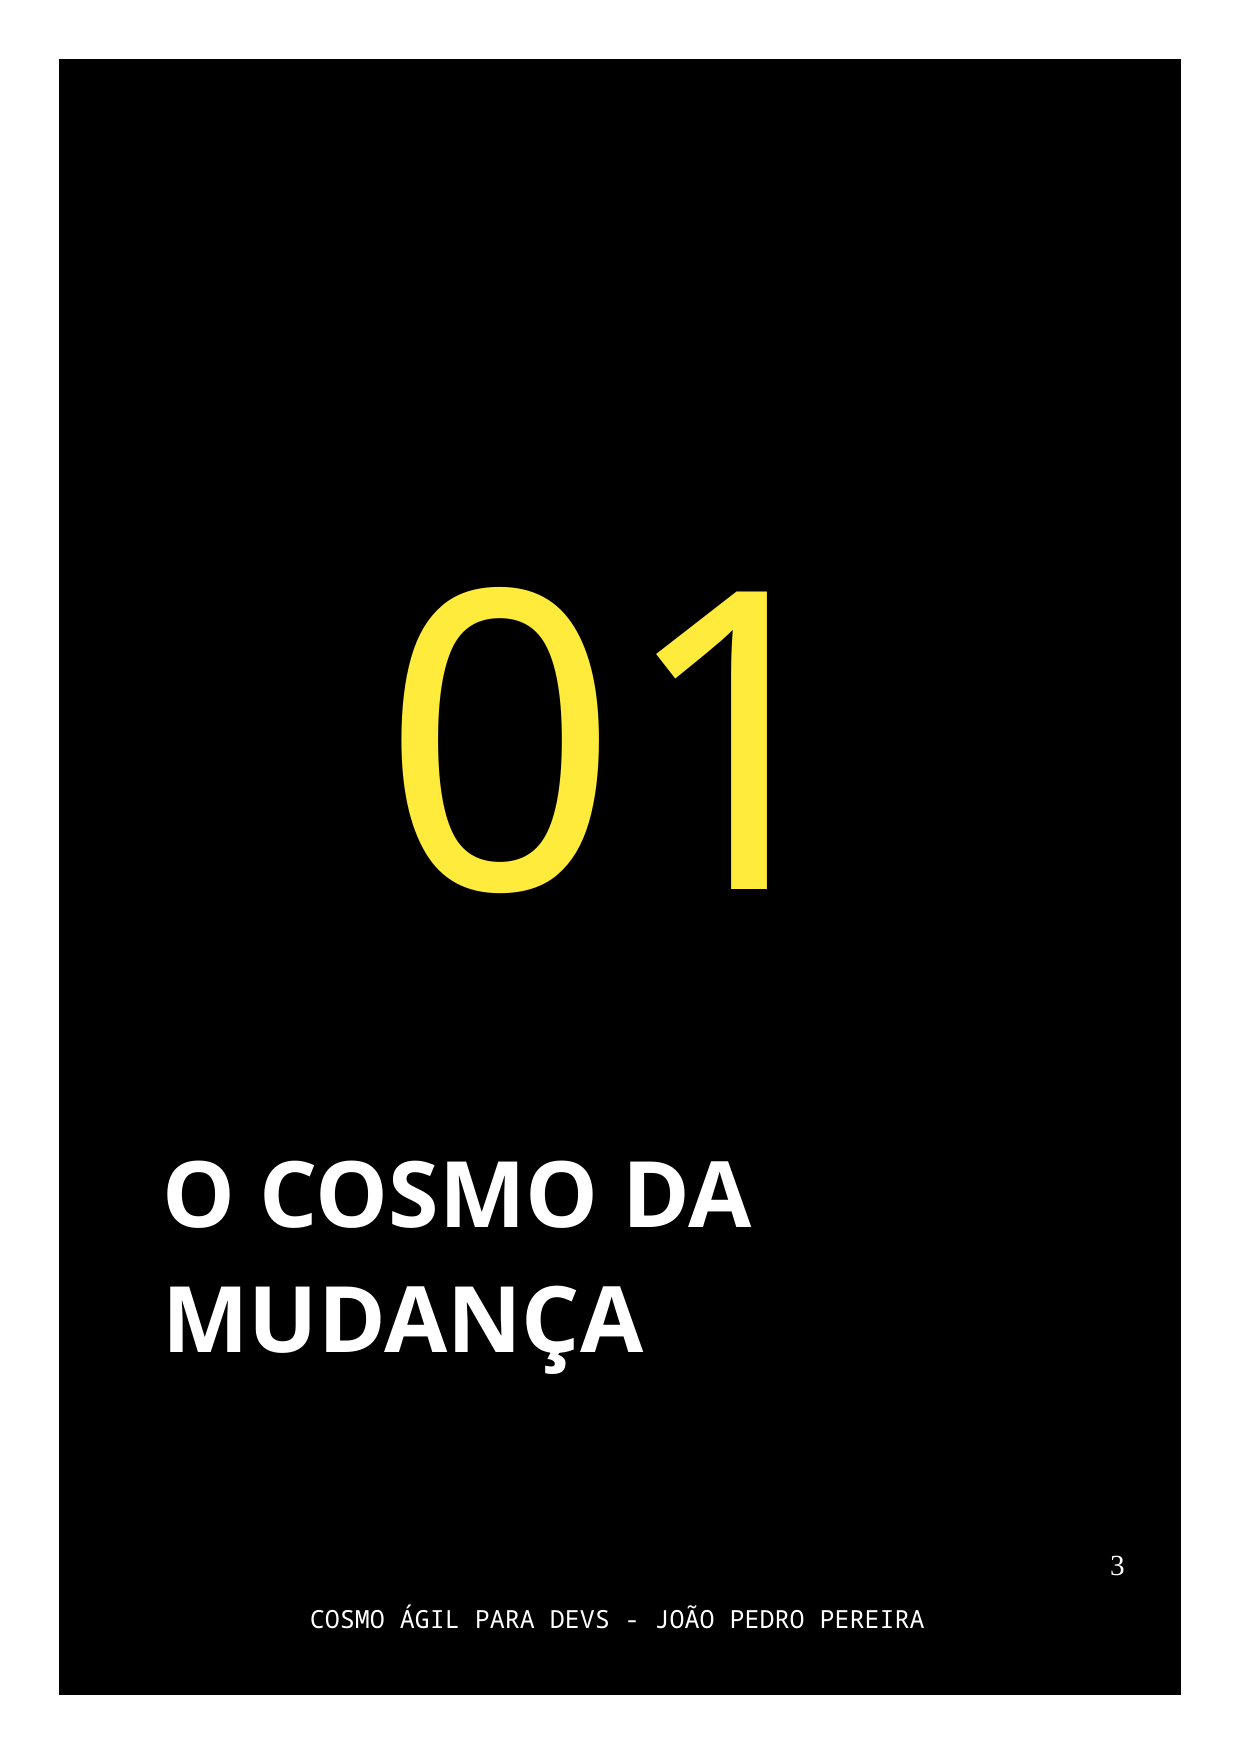

01
O Cosmo da Mudança
3
COSMO ÁGIL PARA DEVS - JOÃO PEDRO PEREIRA